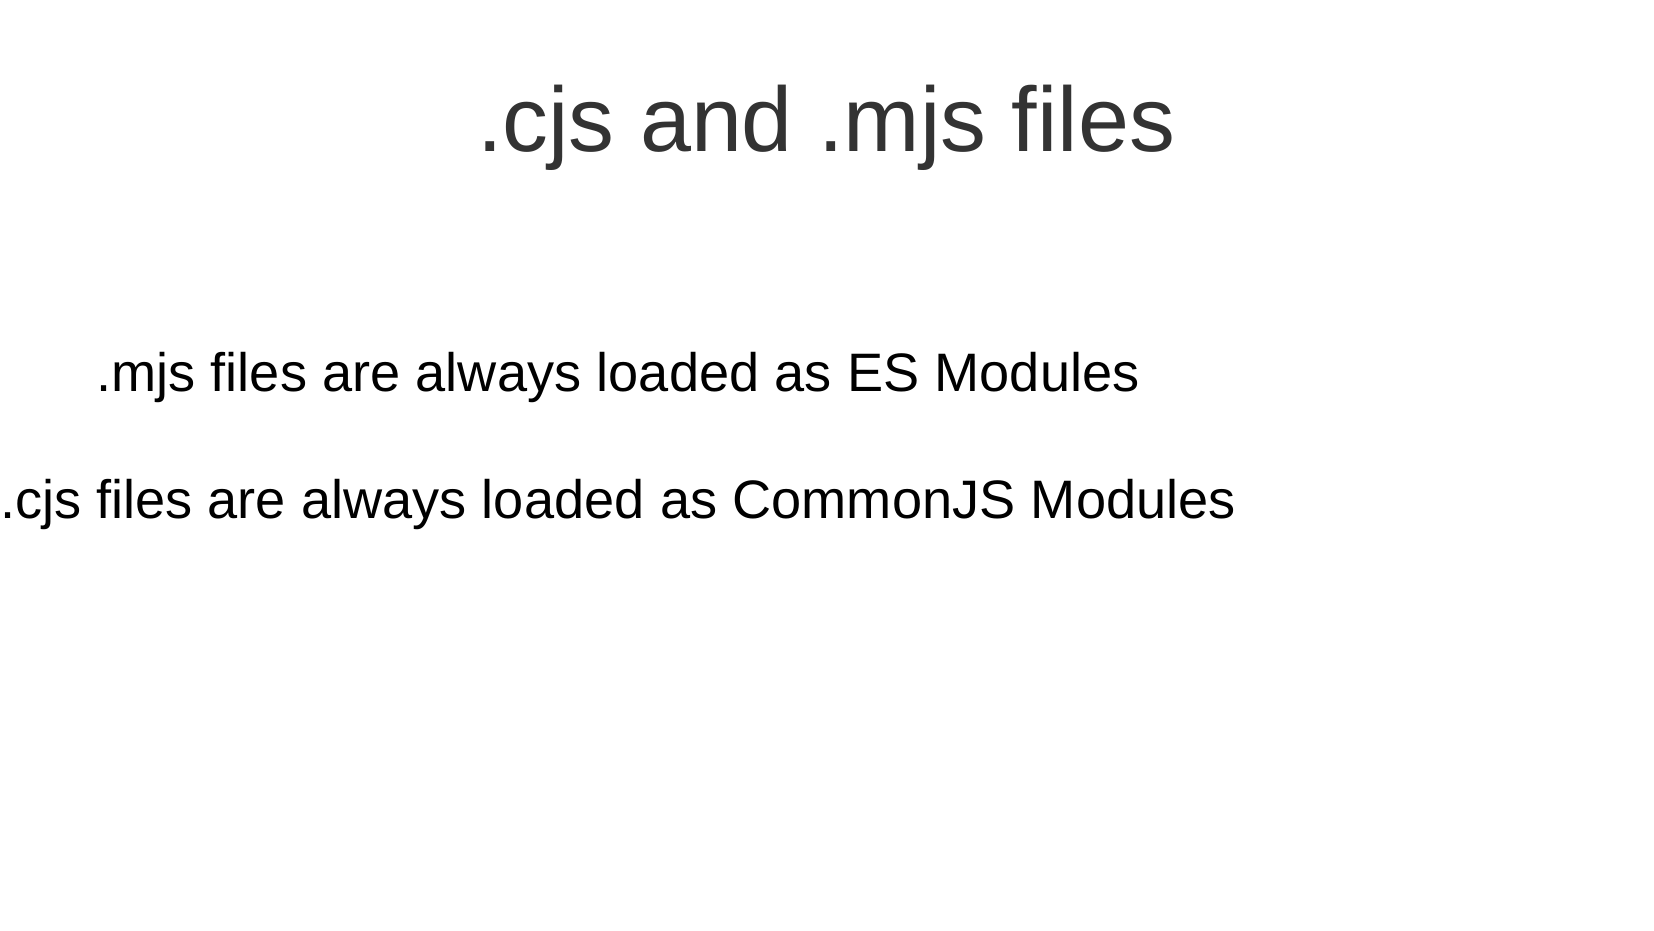

# .cjs and .mjs files
.mjs files are always loaded as ES Modules
.cjs files are always loaded as CommonJS Modules